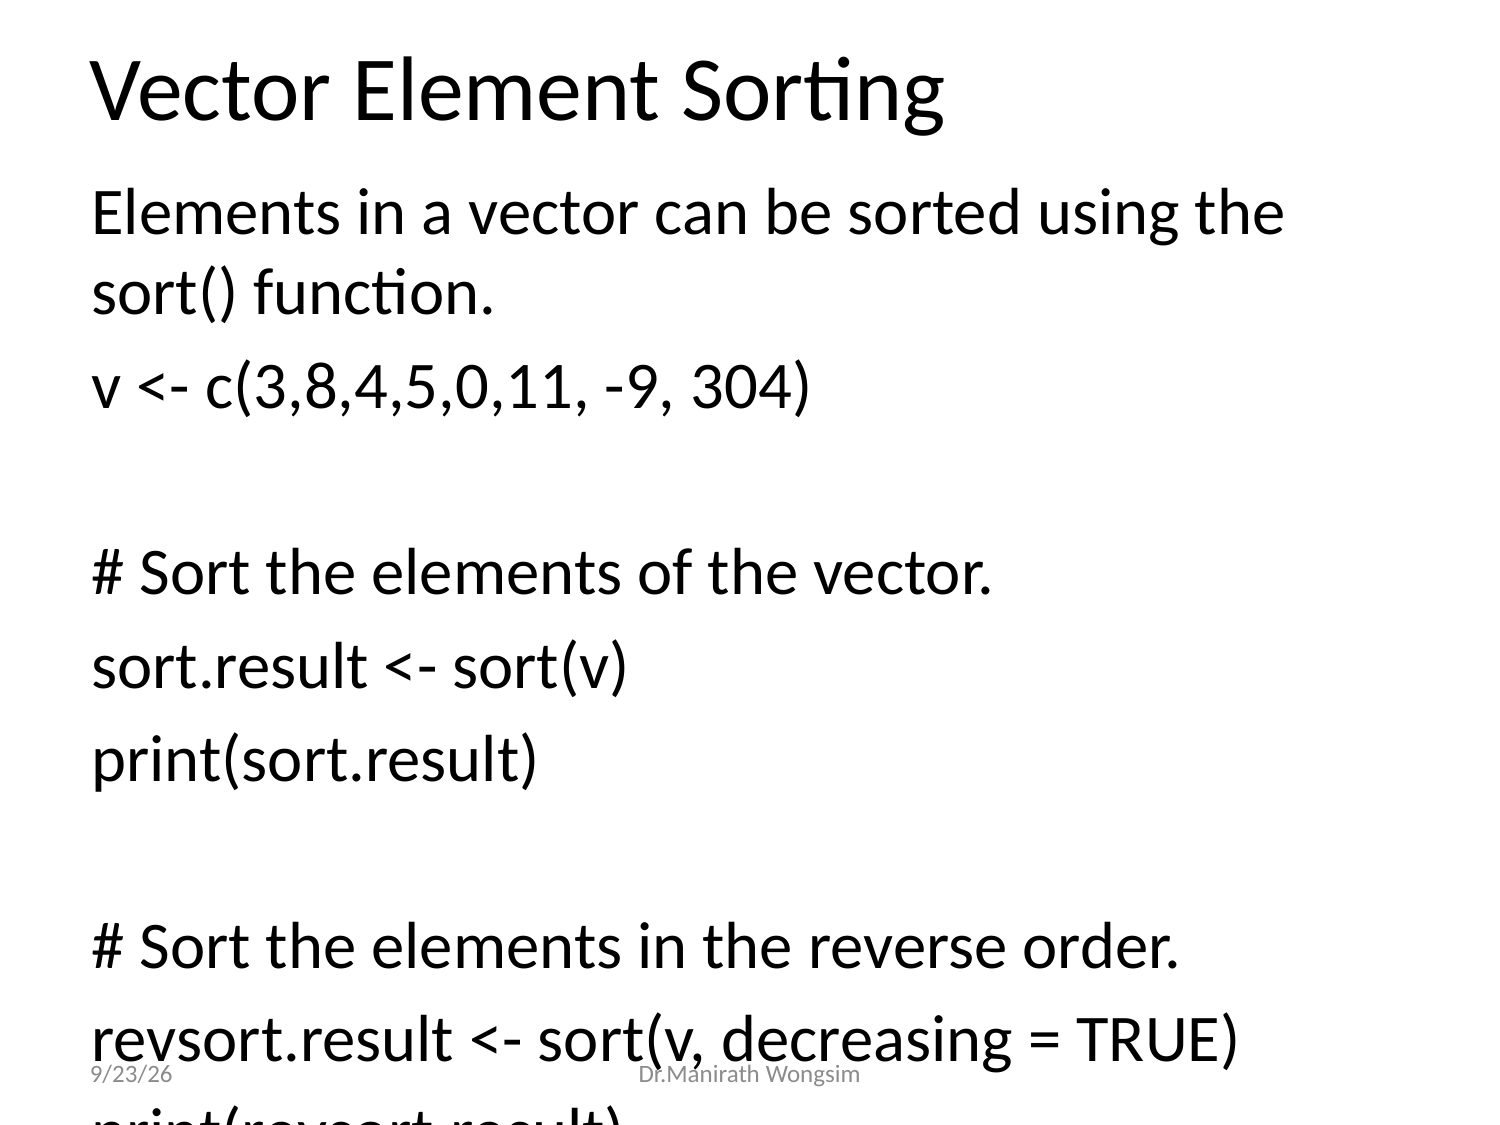

Vector Element Sorting
Elements in a vector can be sorted using the sort() function.
v <- c(3,8,4,5,0,11, -9, 304)
# Sort the elements of the vector.
sort.result <- sort(v)
print(sort.result)
# Sort the elements in the reverse order.
revsort.result <- sort(v, decreasing = TRUE)
print(revsort.result)
# Sorting character vectors.
v <- c("Red","Blue","yellow","violet")
sort.result <- sort(v)
print(sort.result)
# Sorting character vectors in reverse order.
revsort.result <- sort(v, decreasing = TRUE)
print(revsort.result)
When we execute the above code, it produces the following result −
[1] -9 0 3 4 5 8 11 304
[1] 304 11 8 5 4 3 0 -9
[1] "Blue" "Red" "violet" "yellow"
[1] "yellow" "violet" "Red" "Blue"
Dr.Manirath Wongsim